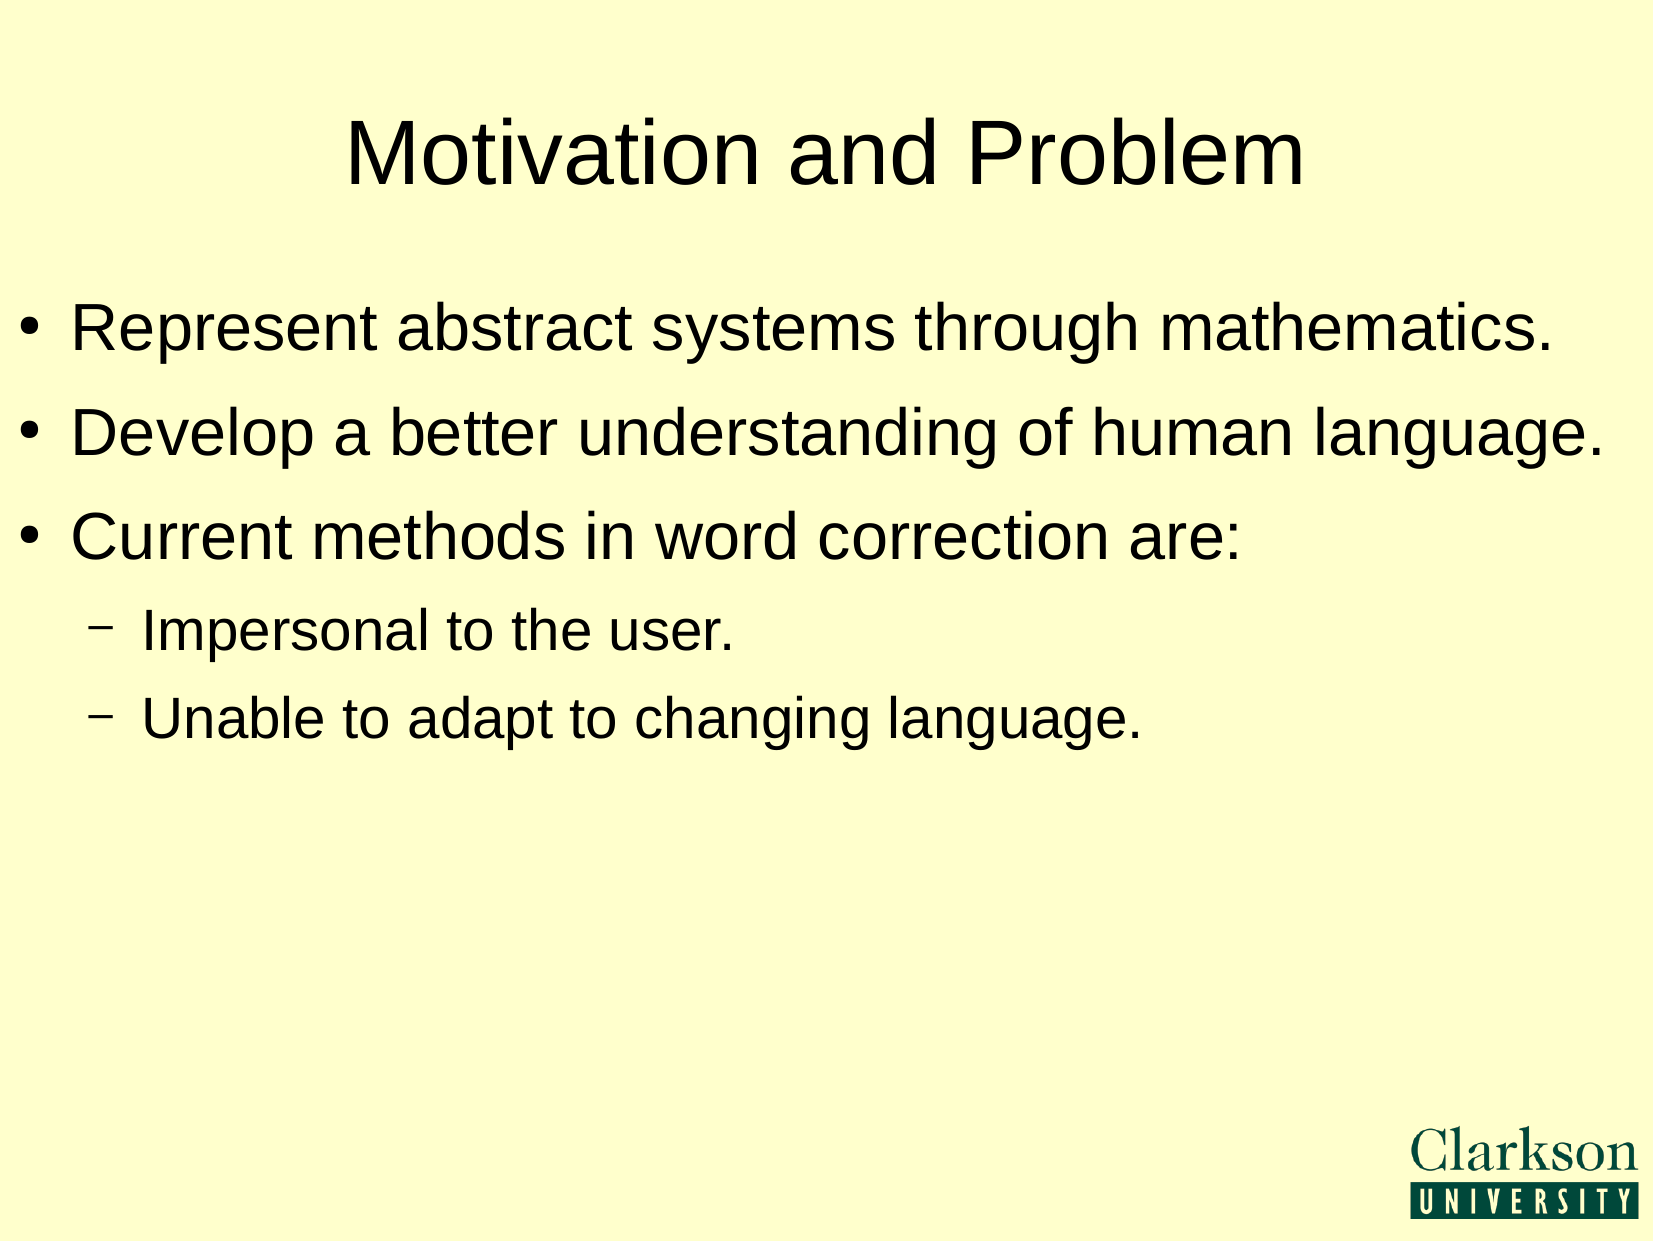

# Motivation and Problem
Represent abstract systems through mathematics.
Develop a better understanding of human language.
Current methods in word correction are:
Impersonal to the user.
Unable to adapt to changing language.